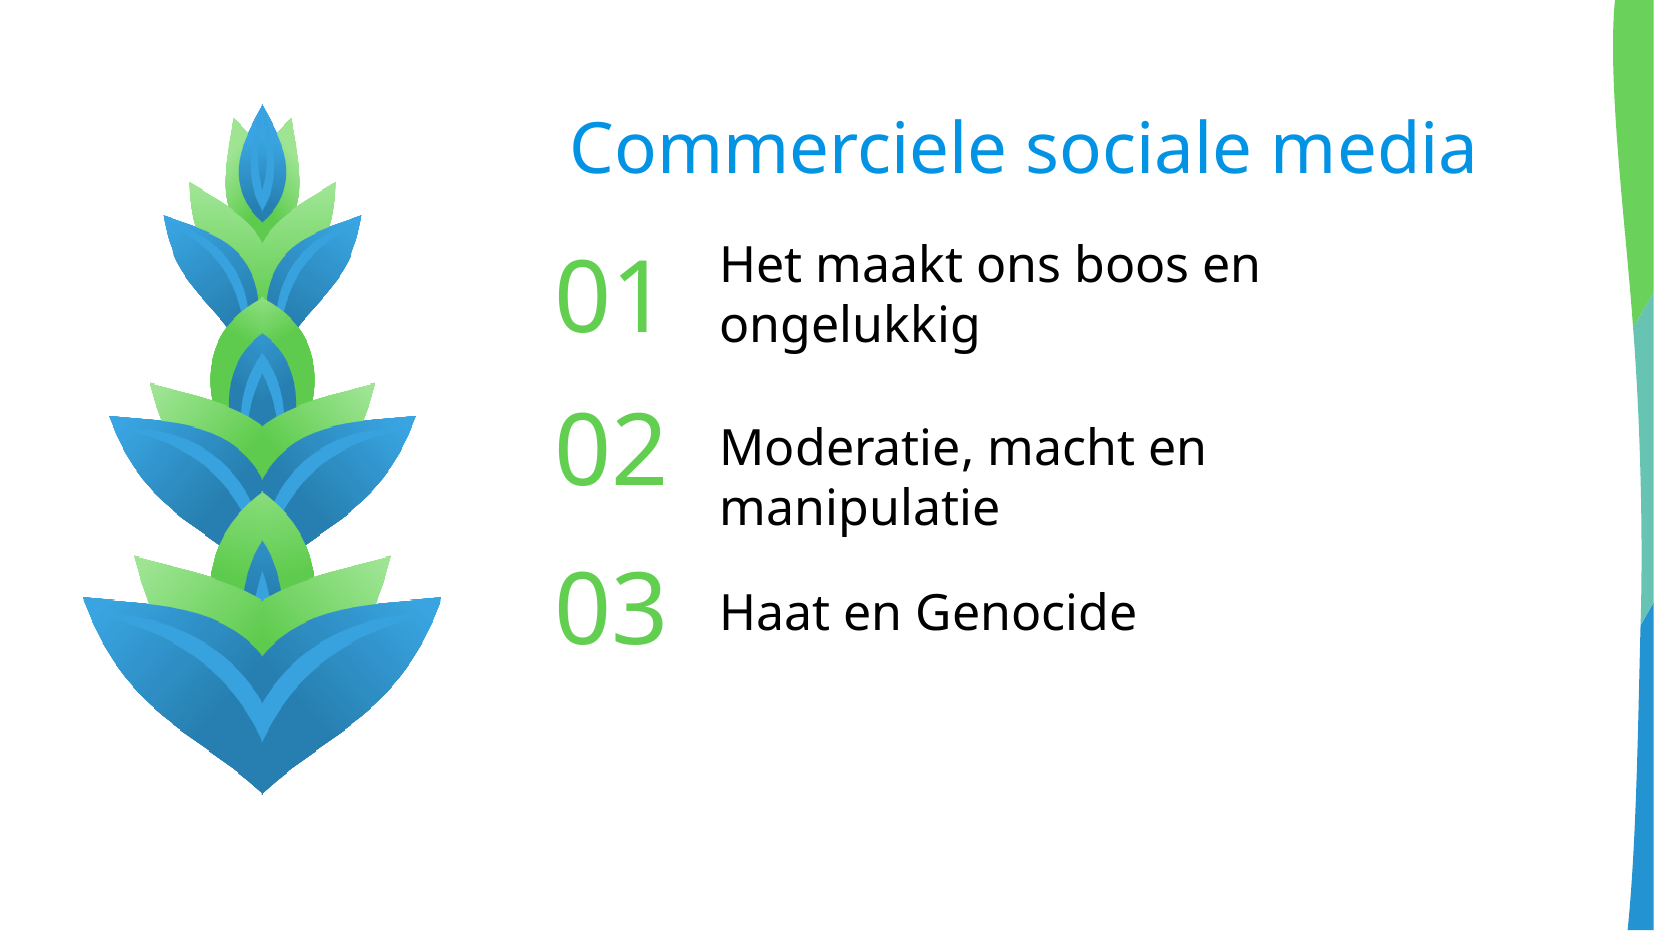

Commerciele sociale media
01
Het maakt ons boos en ongelukkig
02
Moderatie, macht en manipulatie
03
Haat en Genocide